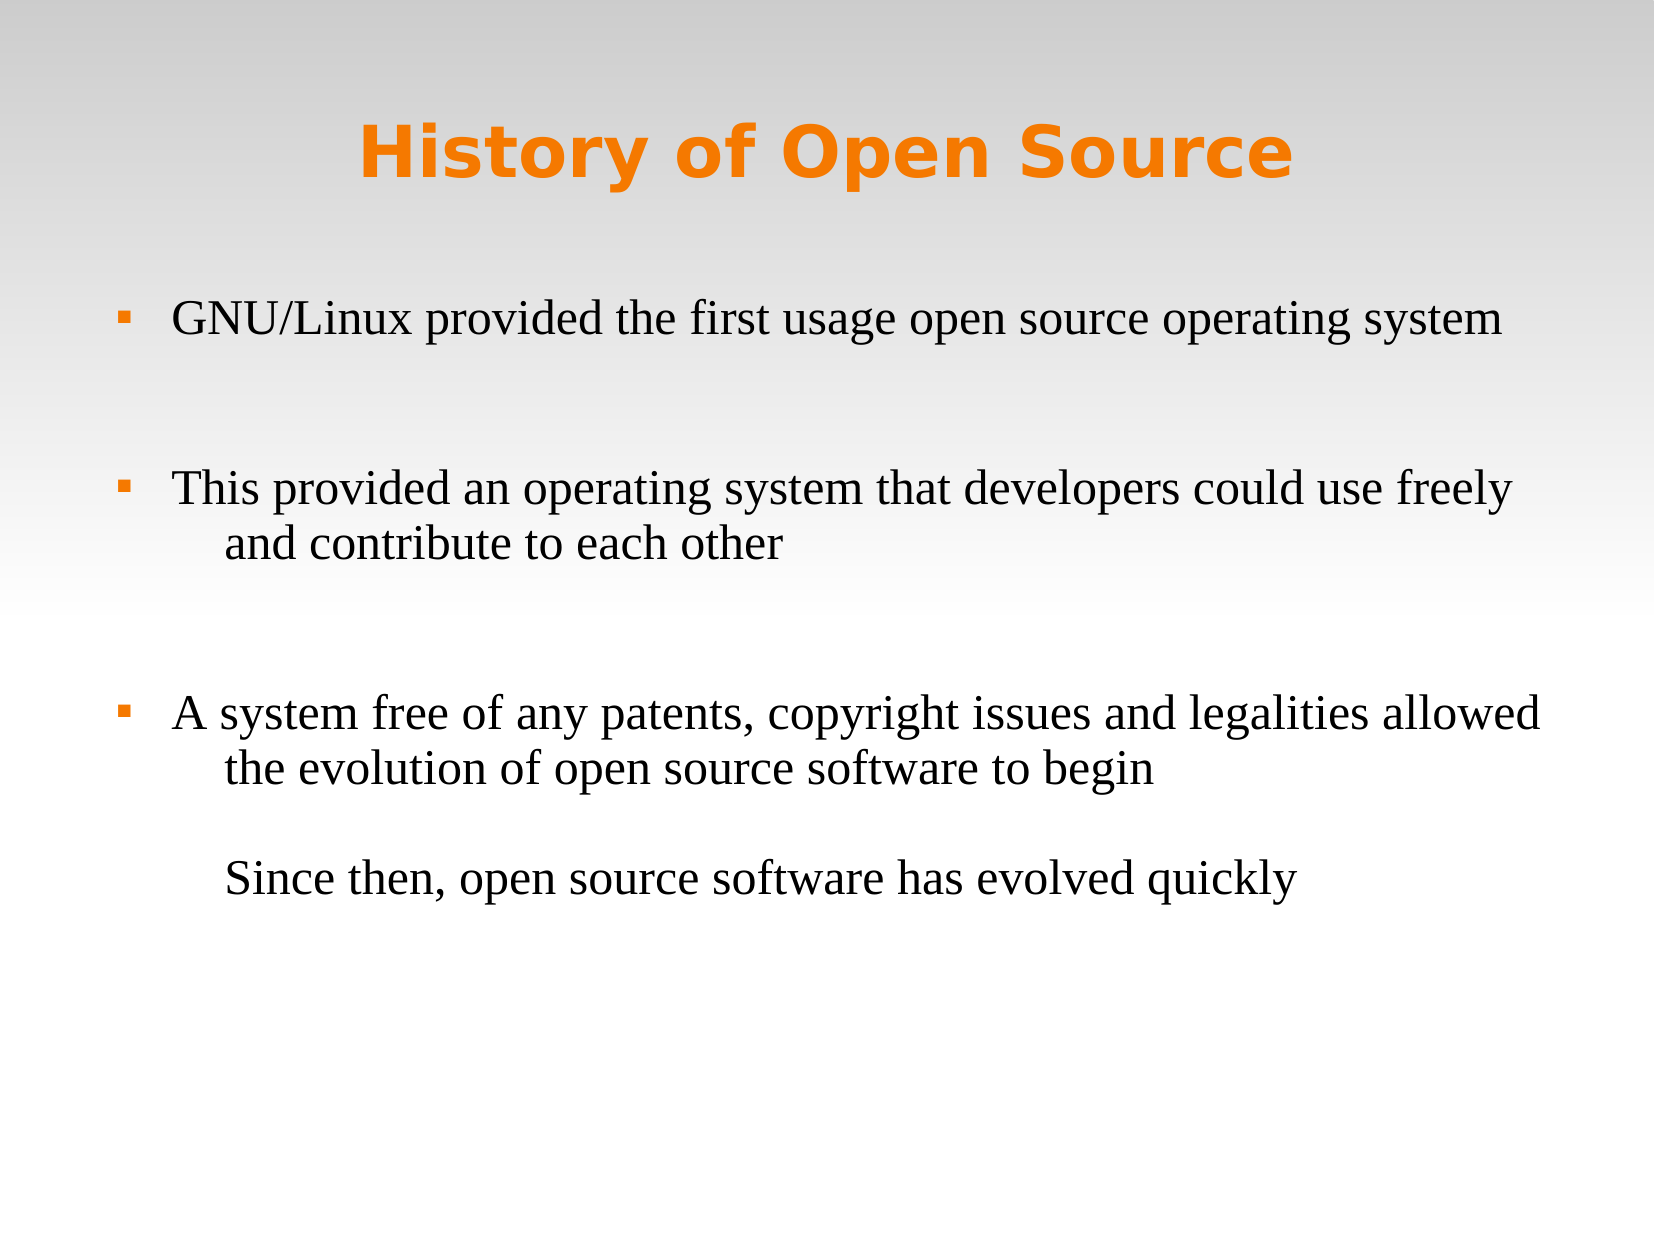

# History of Open Source
GNU/Linux provided the first usage open source operating system
This provided an operating system that developers could use freely and contribute to each other
A system free of any patents, copyright issues and legalities allowed the evolution of open source software to begin
Since then, open source software has evolved quickly